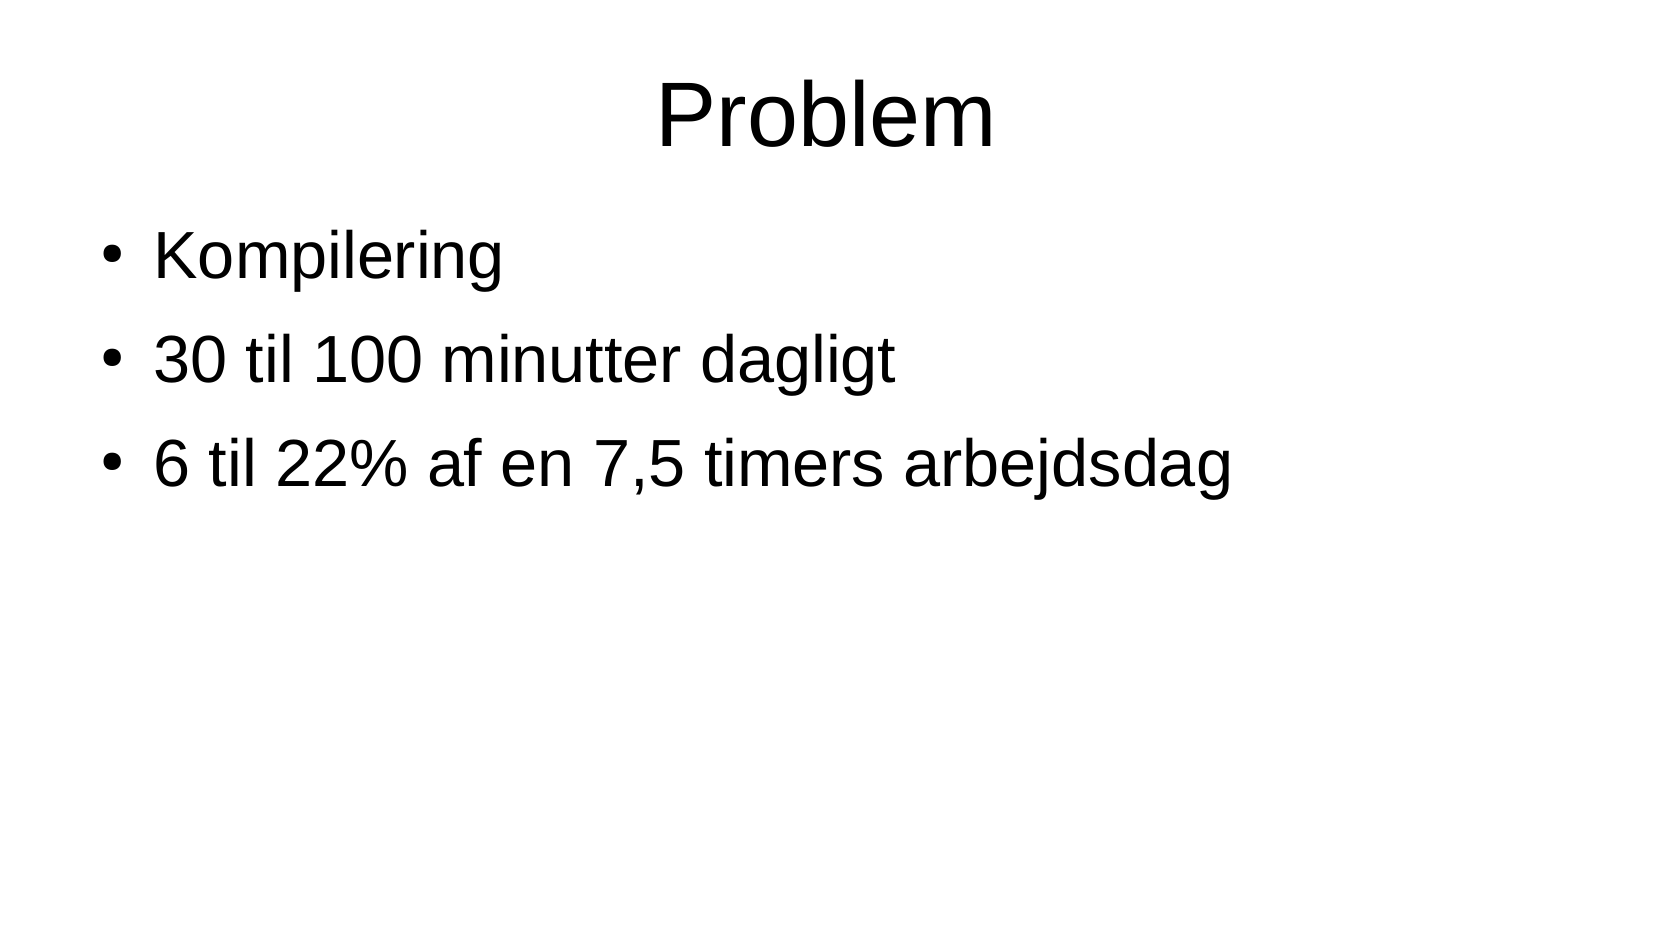

# Problem
Kompilering
30 til 100 minutter dagligt
6 til 22% af en 7,5 timers arbejdsdag